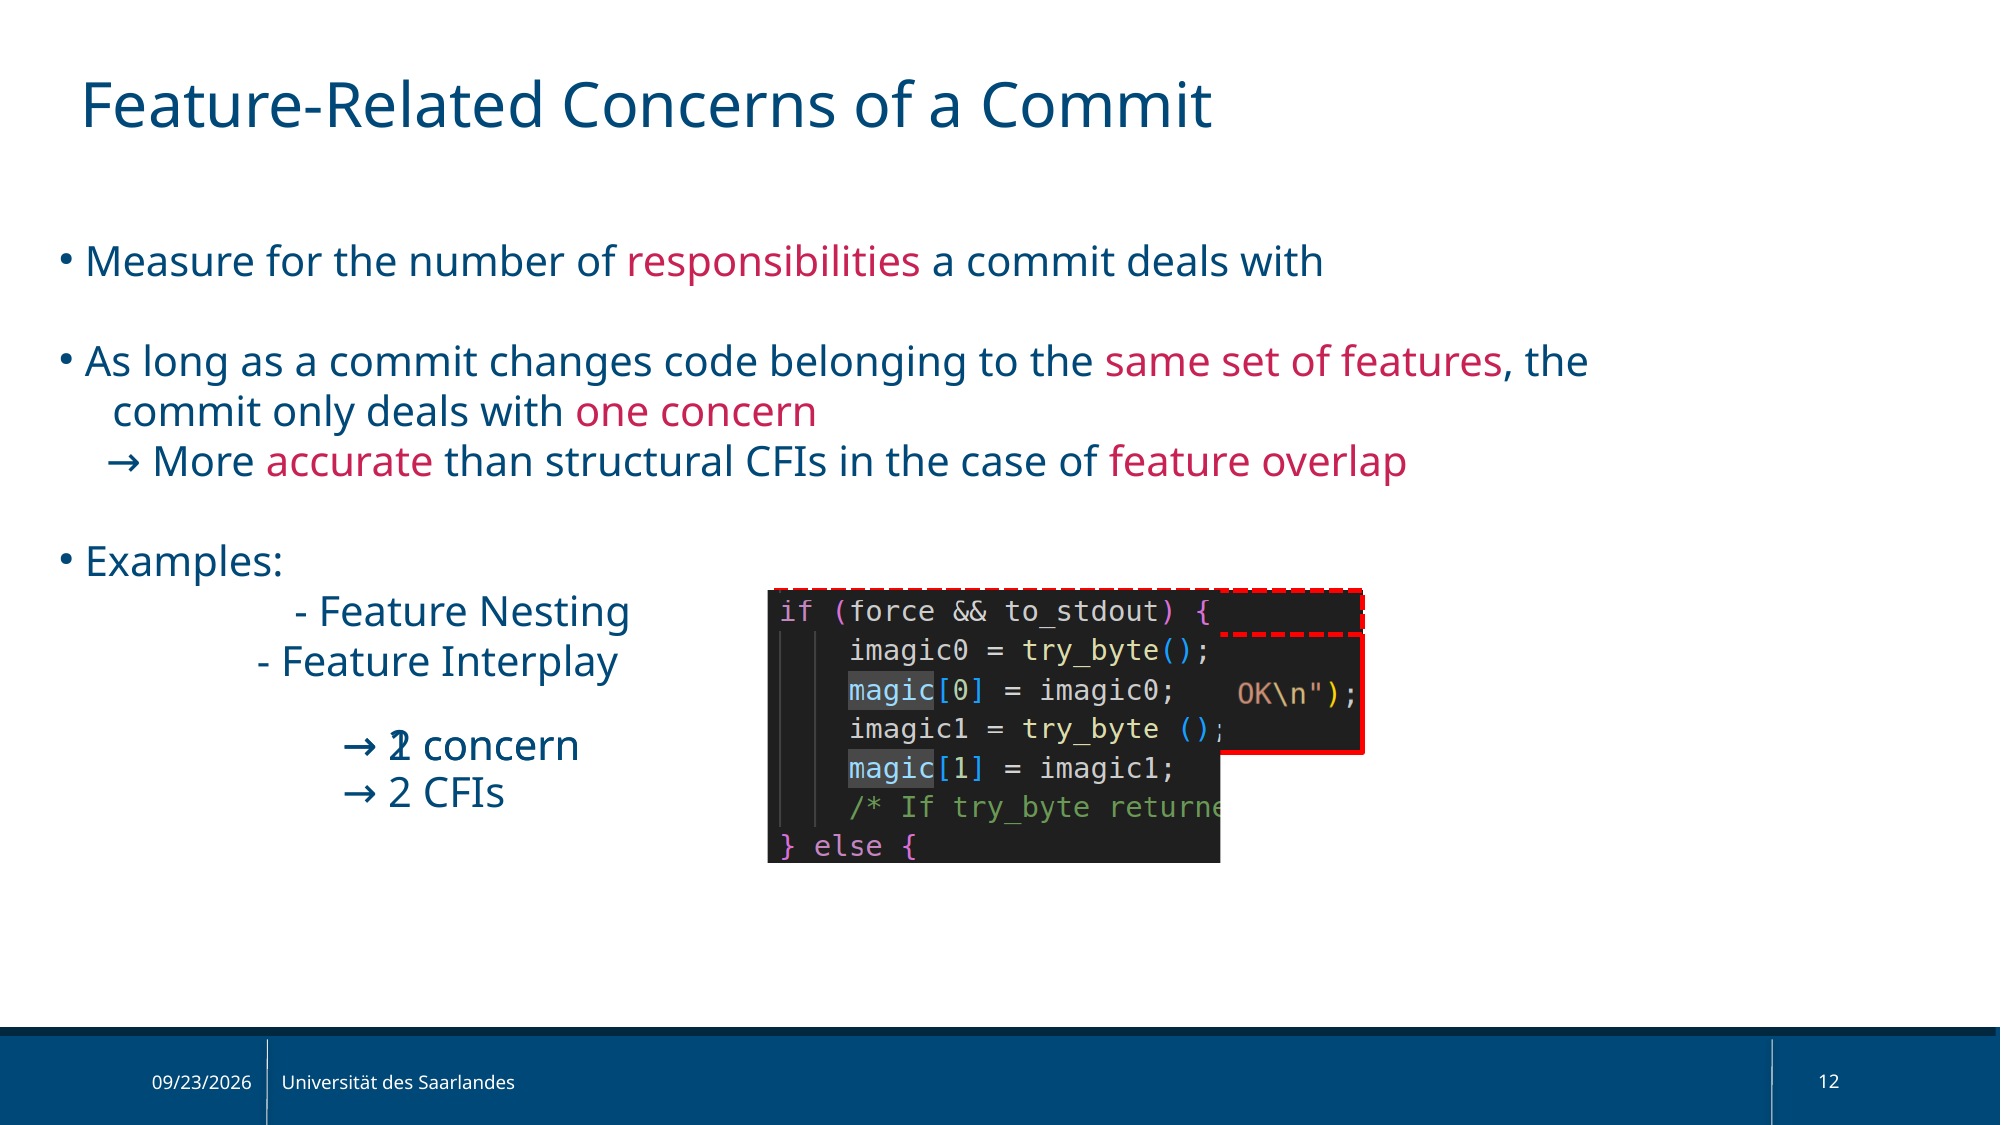

# Feature-Related Concerns of a Commit
 Measure for the number of responsibilities a commit deals with
 As long as a commit changes code belonging to the same set of features, the commit only deals with one concern
 → More accurate than structural CFIs in the case of feature overlap
 Examples:
 	 - Feature Nesting
 - Feature Interplay
→ 1 concern
→ 2 concern
→ 2 CFIs
Universität des Saarlandes